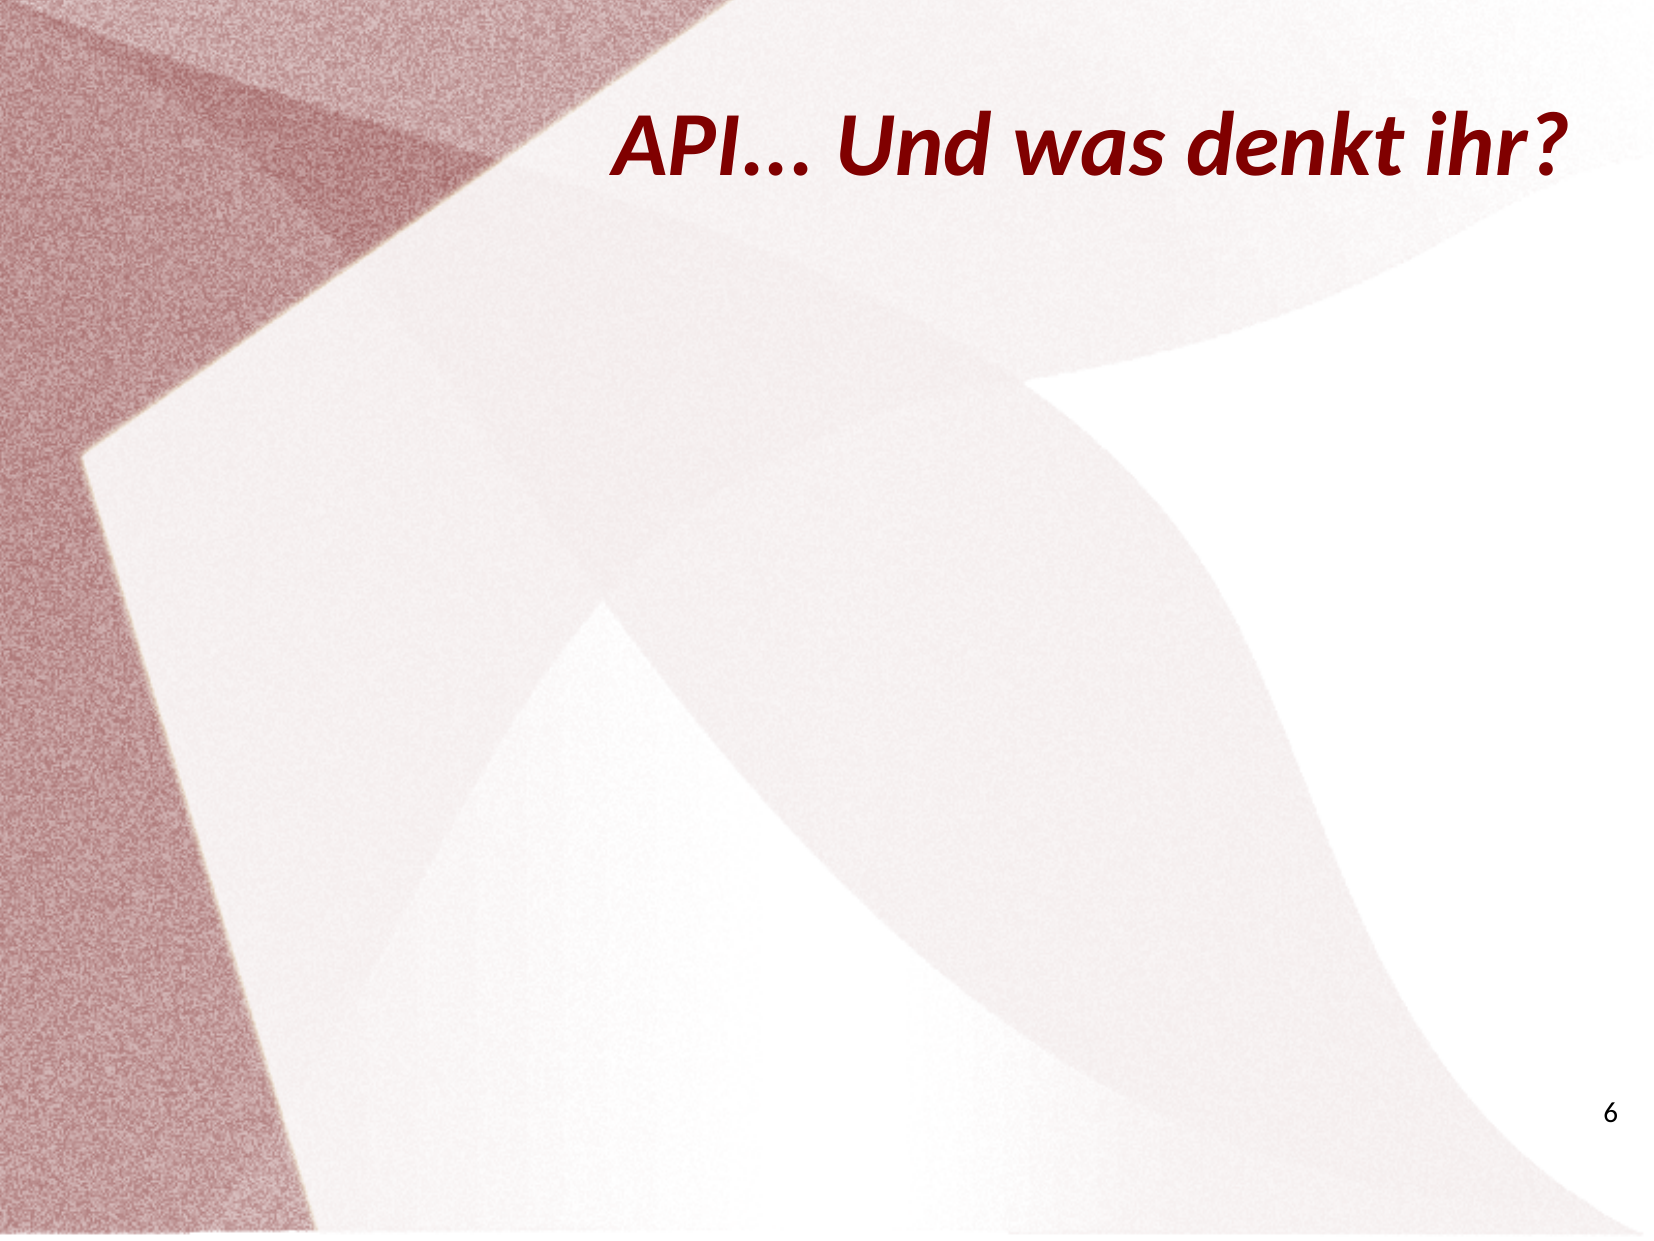

# API... Und was denkt ihr?
6